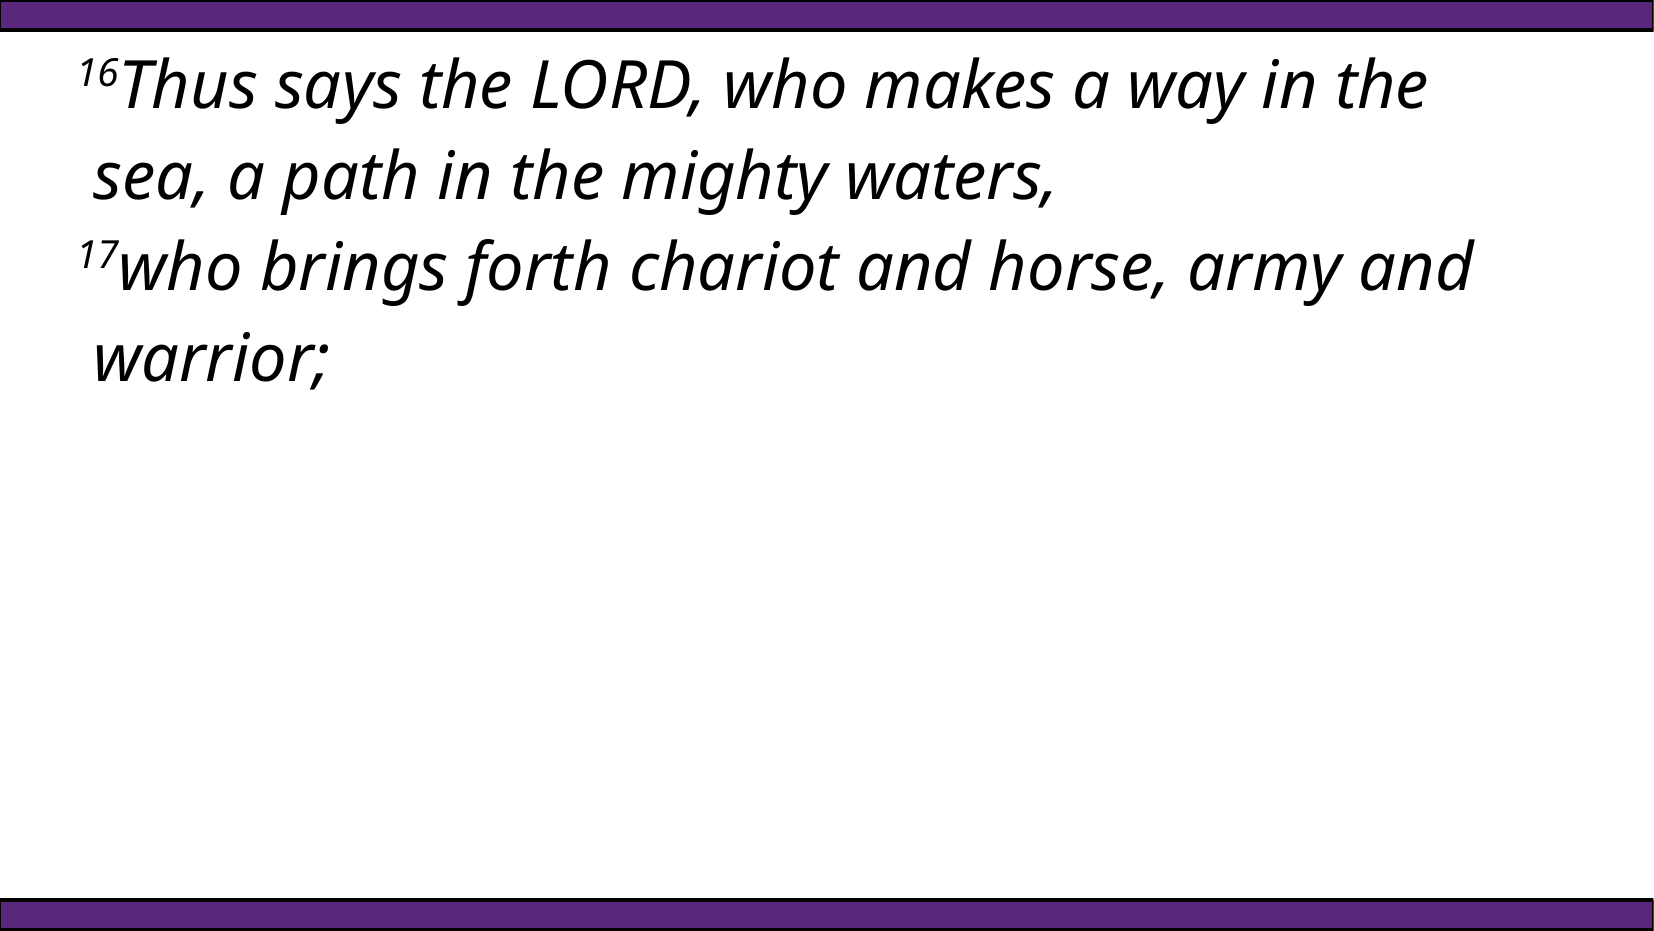

16Thus says the LORD, who makes a way in the
 sea, a path in the mighty waters,
17who brings forth chariot and horse, army and
 warrior;